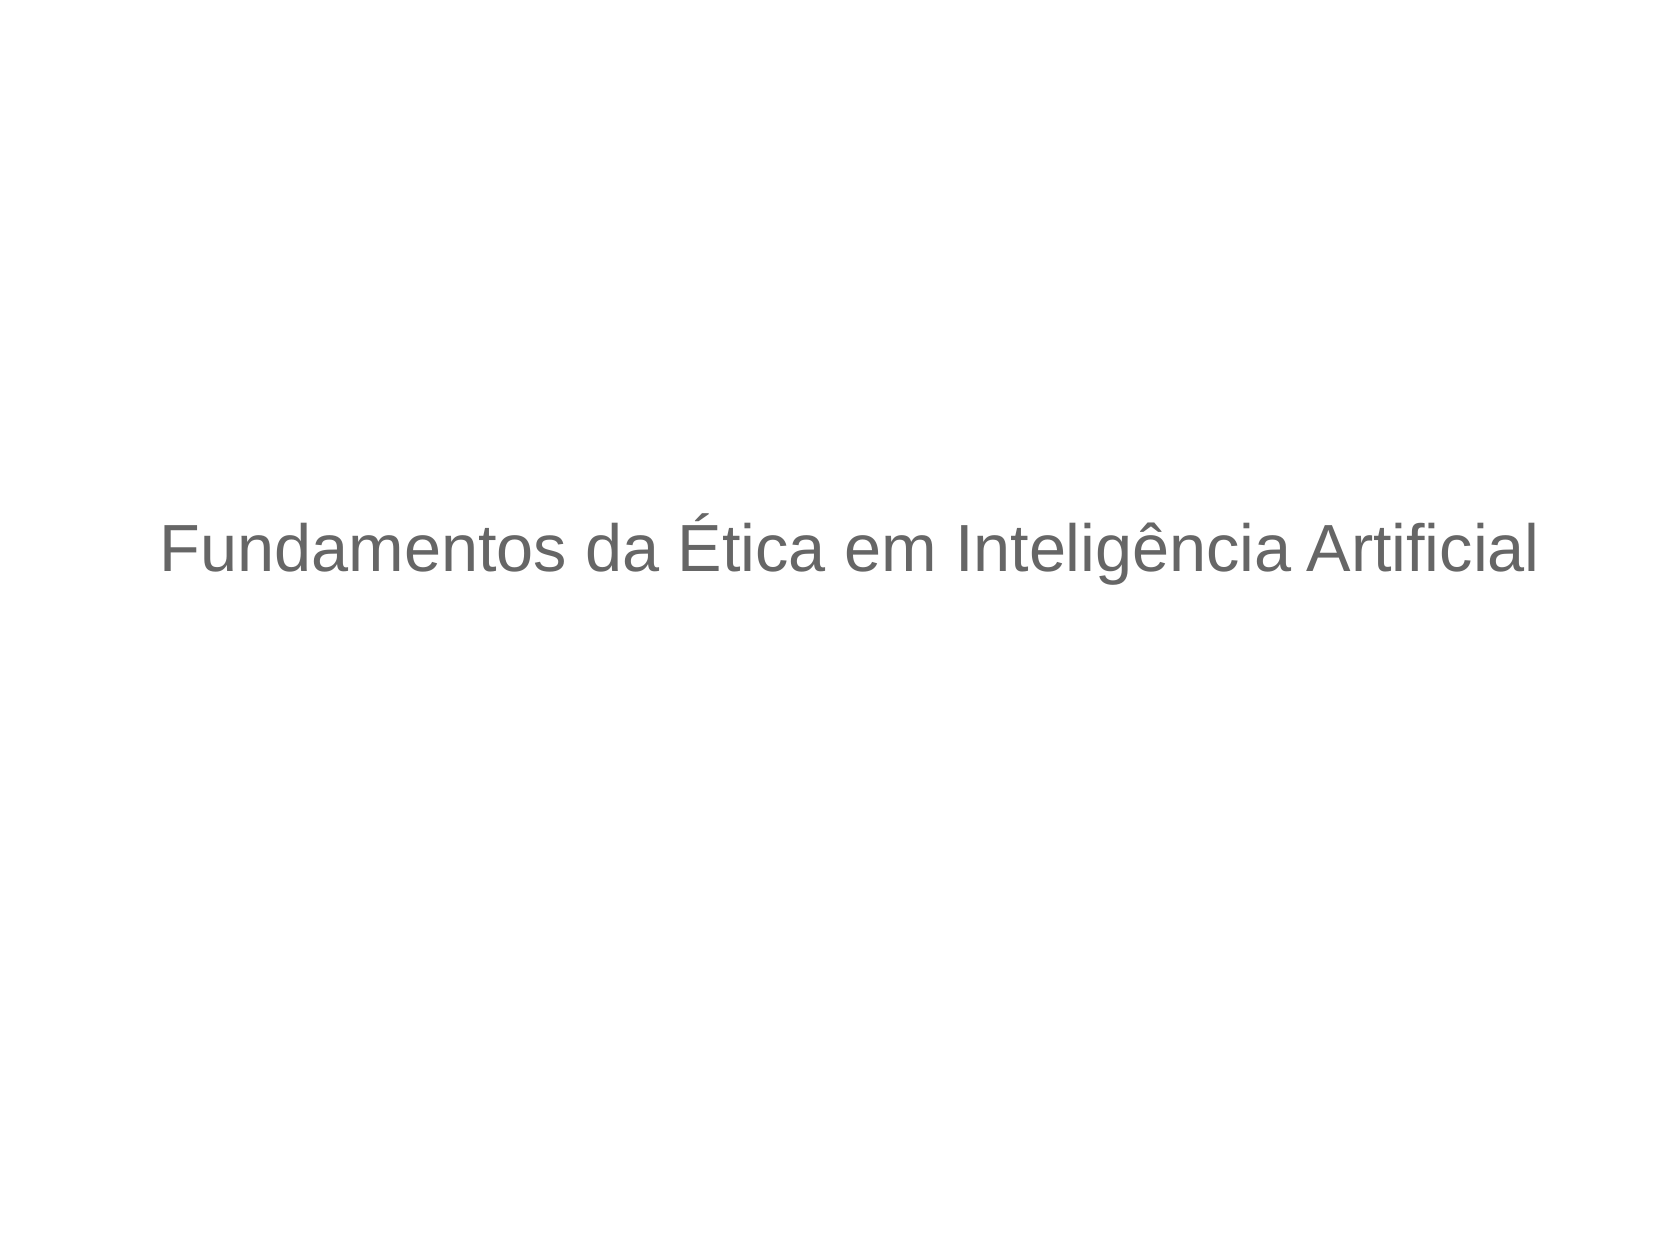

# Fundamentos da Ética em Inteligência Artificial